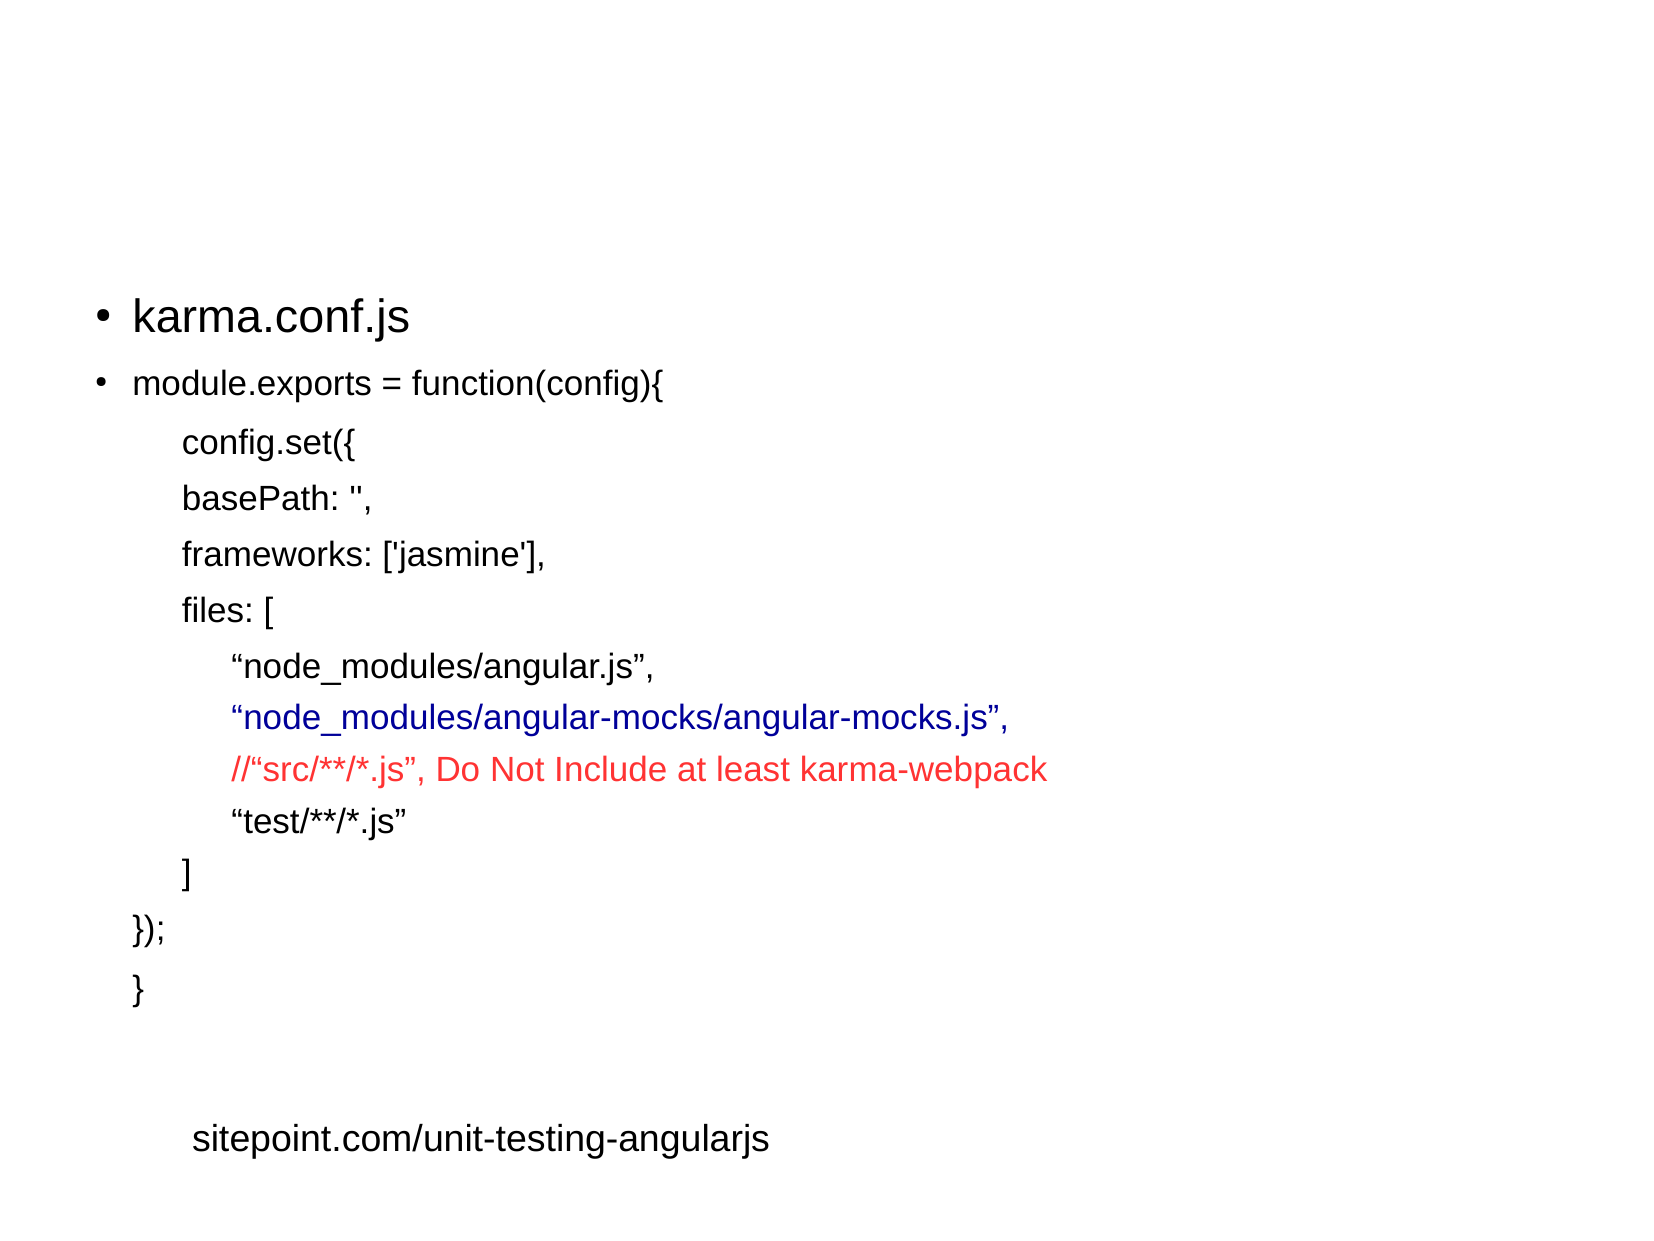

#
karma.conf.js
module.exports = function(config){
config.set({
basePath: '',
frameworks: ['jasmine'],
files: [
“node_modules/angular.js”,
“node_modules/angular-mocks/angular-mocks.js”,
//“src/**/*.js”, Do Not Include at least karma-webpack
“test/**/*.js”
]
});
}
sitepoint.com/unit-testing-angularjs